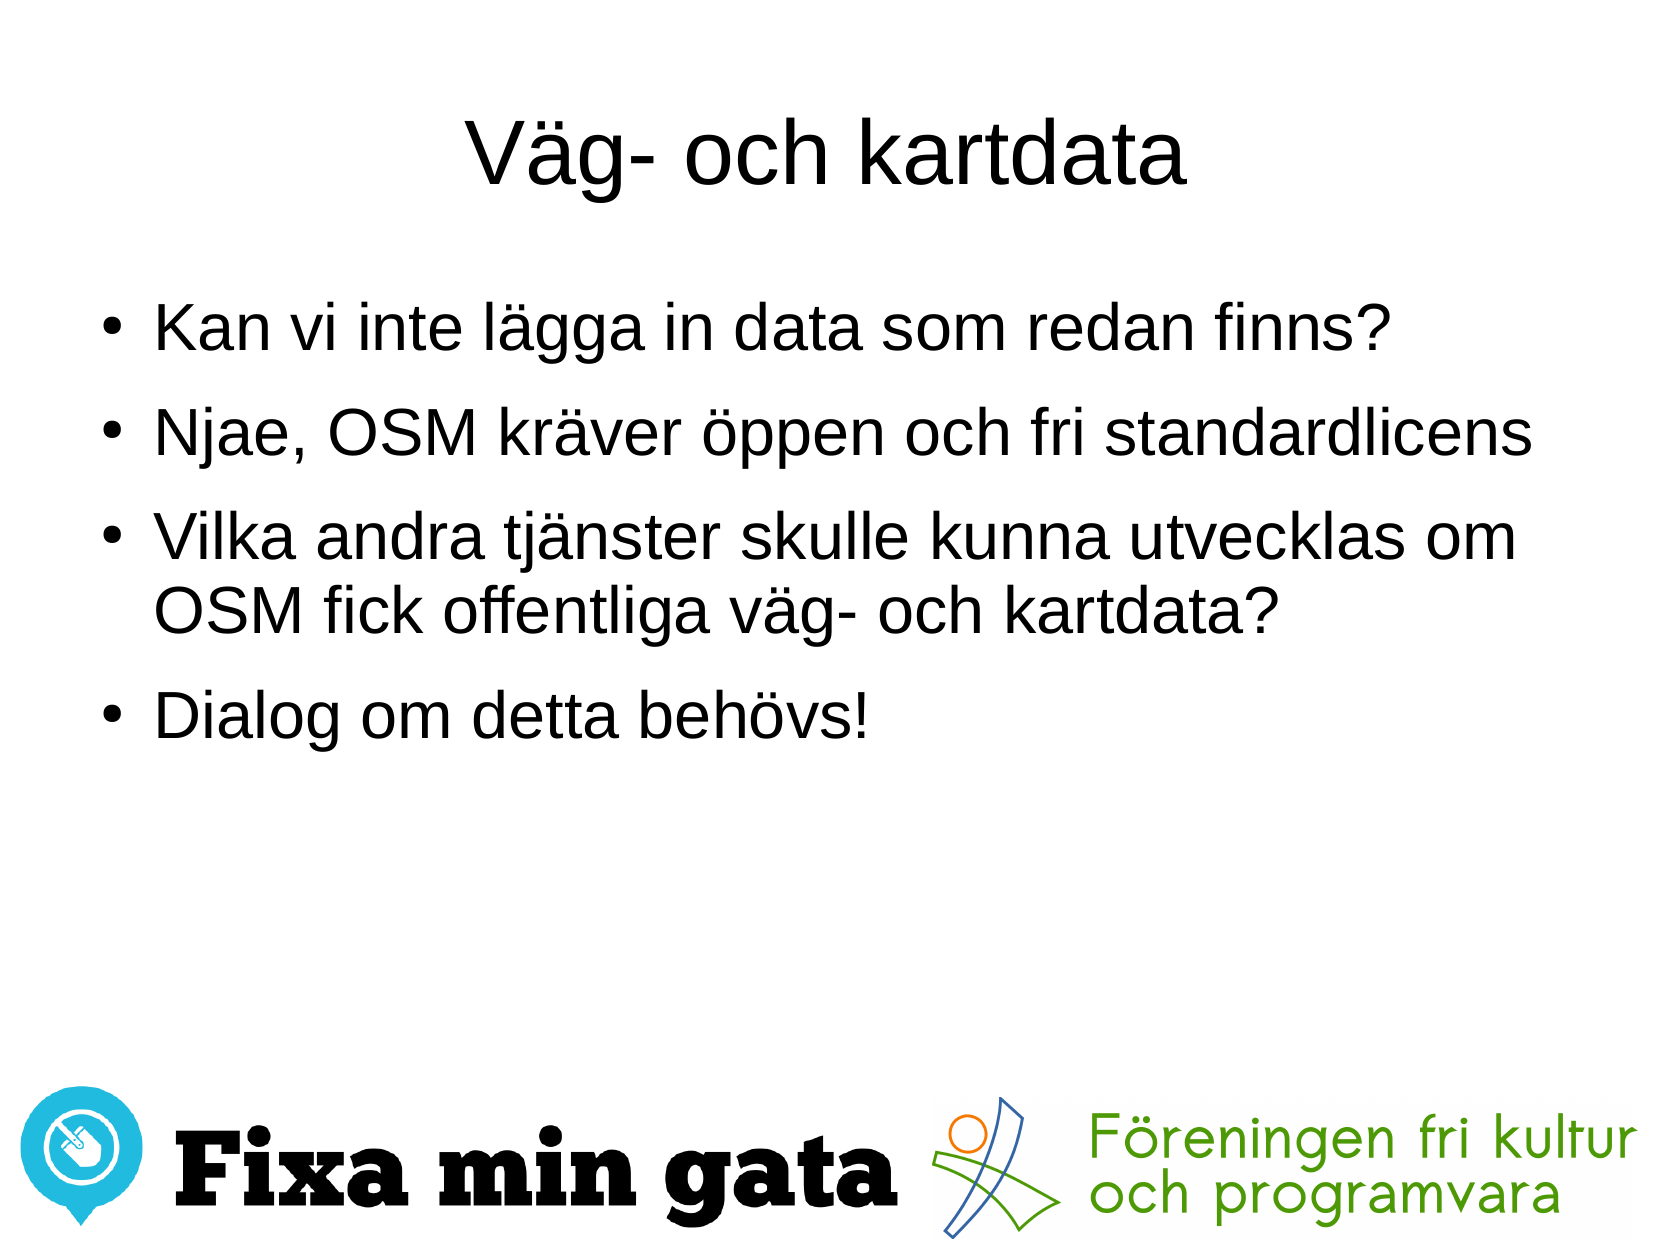

# Väg- och kartdata
Kan vi inte lägga in data som redan finns?
Njae, OSM kräver öppen och fri standardlicens
Vilka andra tjänster skulle kunna utvecklas om OSM fick offentliga väg- och kartdata?
Dialog om detta behövs!